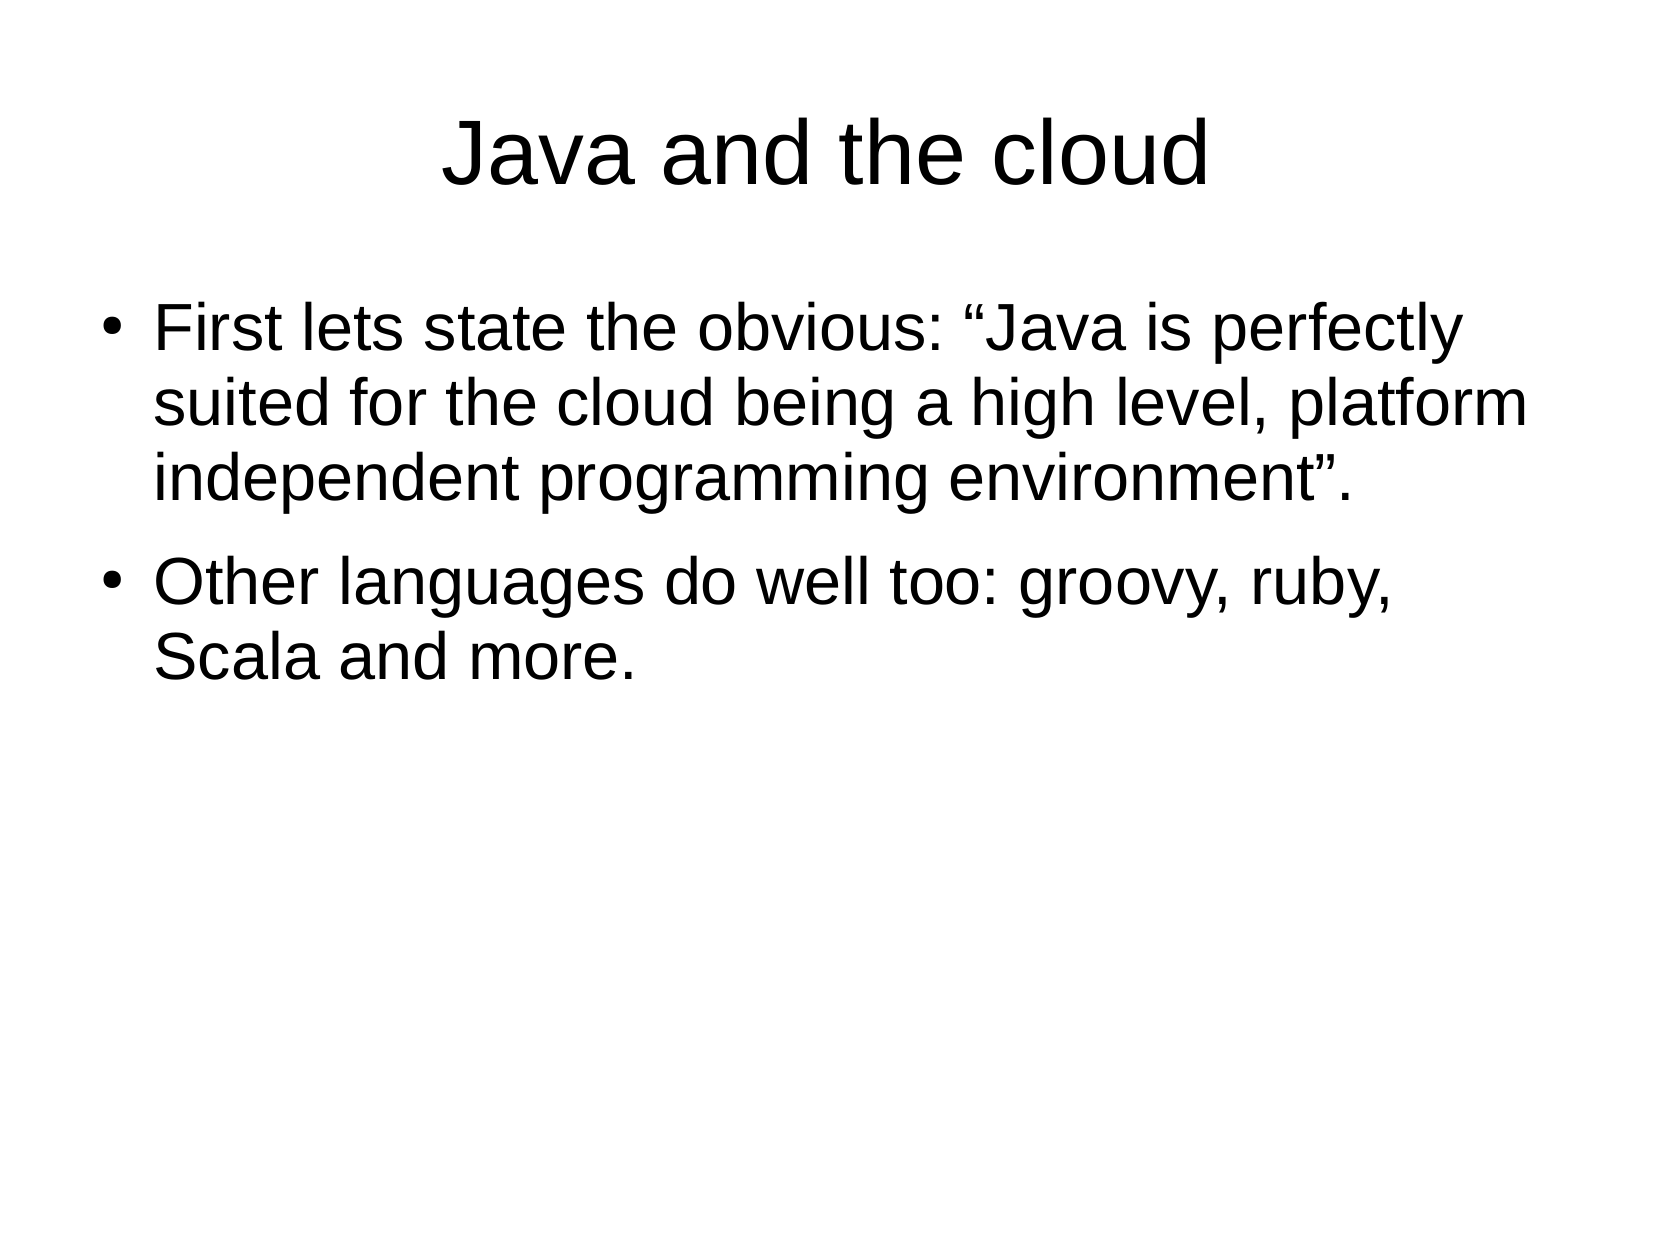

# Java and the cloud
First lets state the obvious: “Java is perfectly suited for the cloud being a high level, platform independent programming environment”.
Other languages do well too: groovy, ruby, Scala and more.